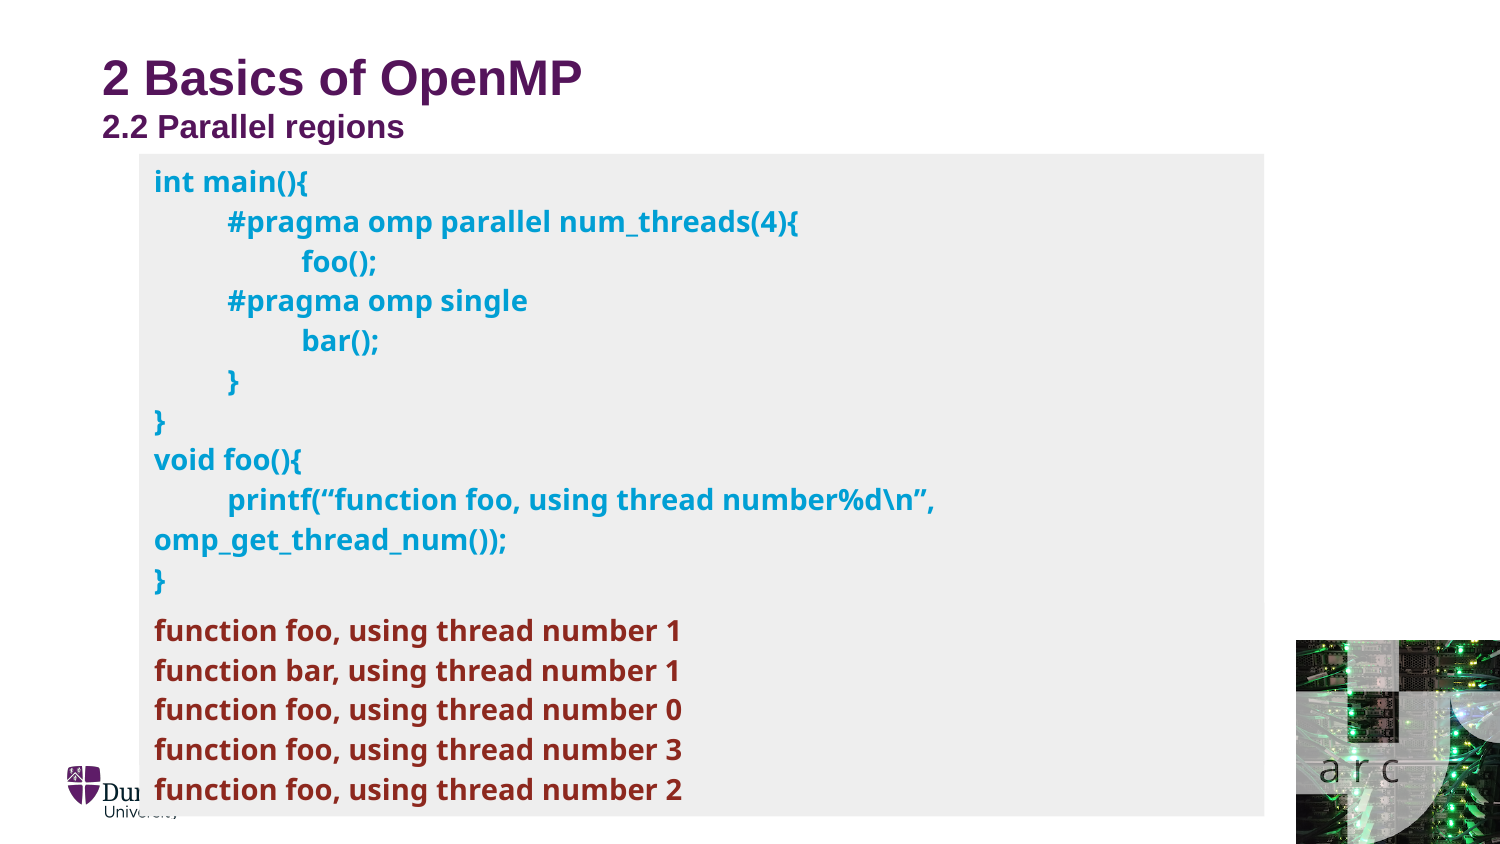

# 2 Basics of OpenMP 2.2 Parallel regions
int main(){
	#pragma omp parallel num_threads(4){
		foo();
	#pragma omp single
		bar();
	}
}
void foo(){
	printf(“function foo, using thread number%d\n”, omp_get_thread_num());
}
void bar(){
	printf(“function bar, using thread number%d\n”, omp_get_thread_num());
}
function foo, using thread number 1
function bar, using thread number 1
function foo, using thread number 0
function foo, using thread number 3
function foo, using thread number 2